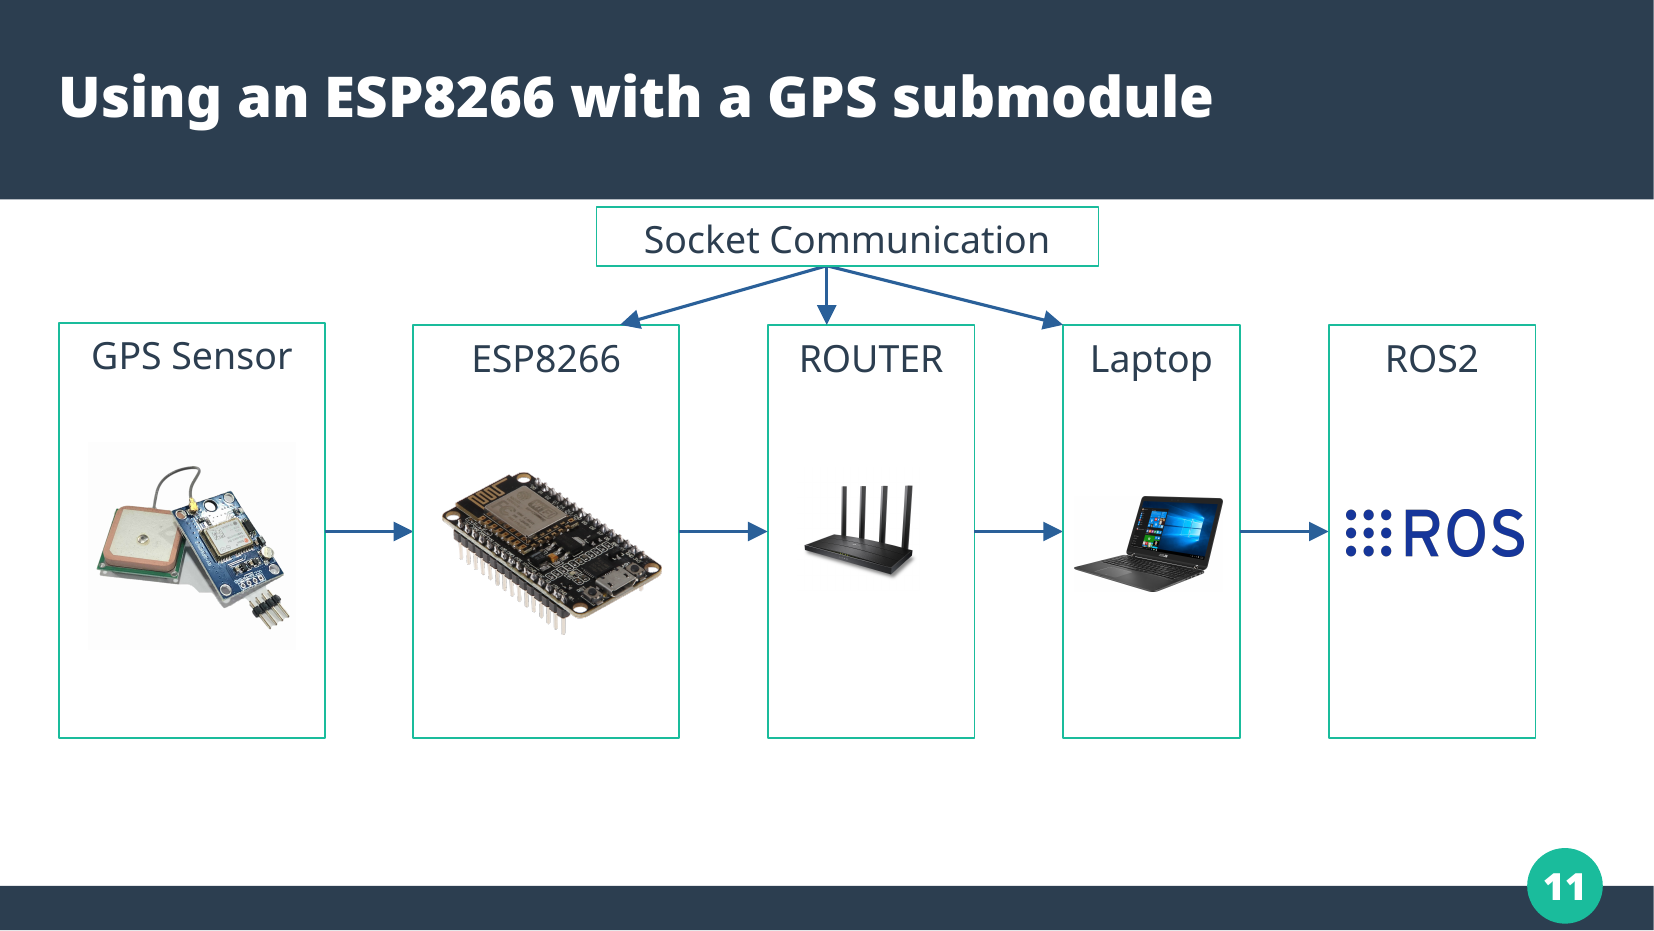

# Using an ESP8266 with a GPS submodule
Socket Communication
GPS Sensor
ESP8266
ROUTER
Laptop
ROS2